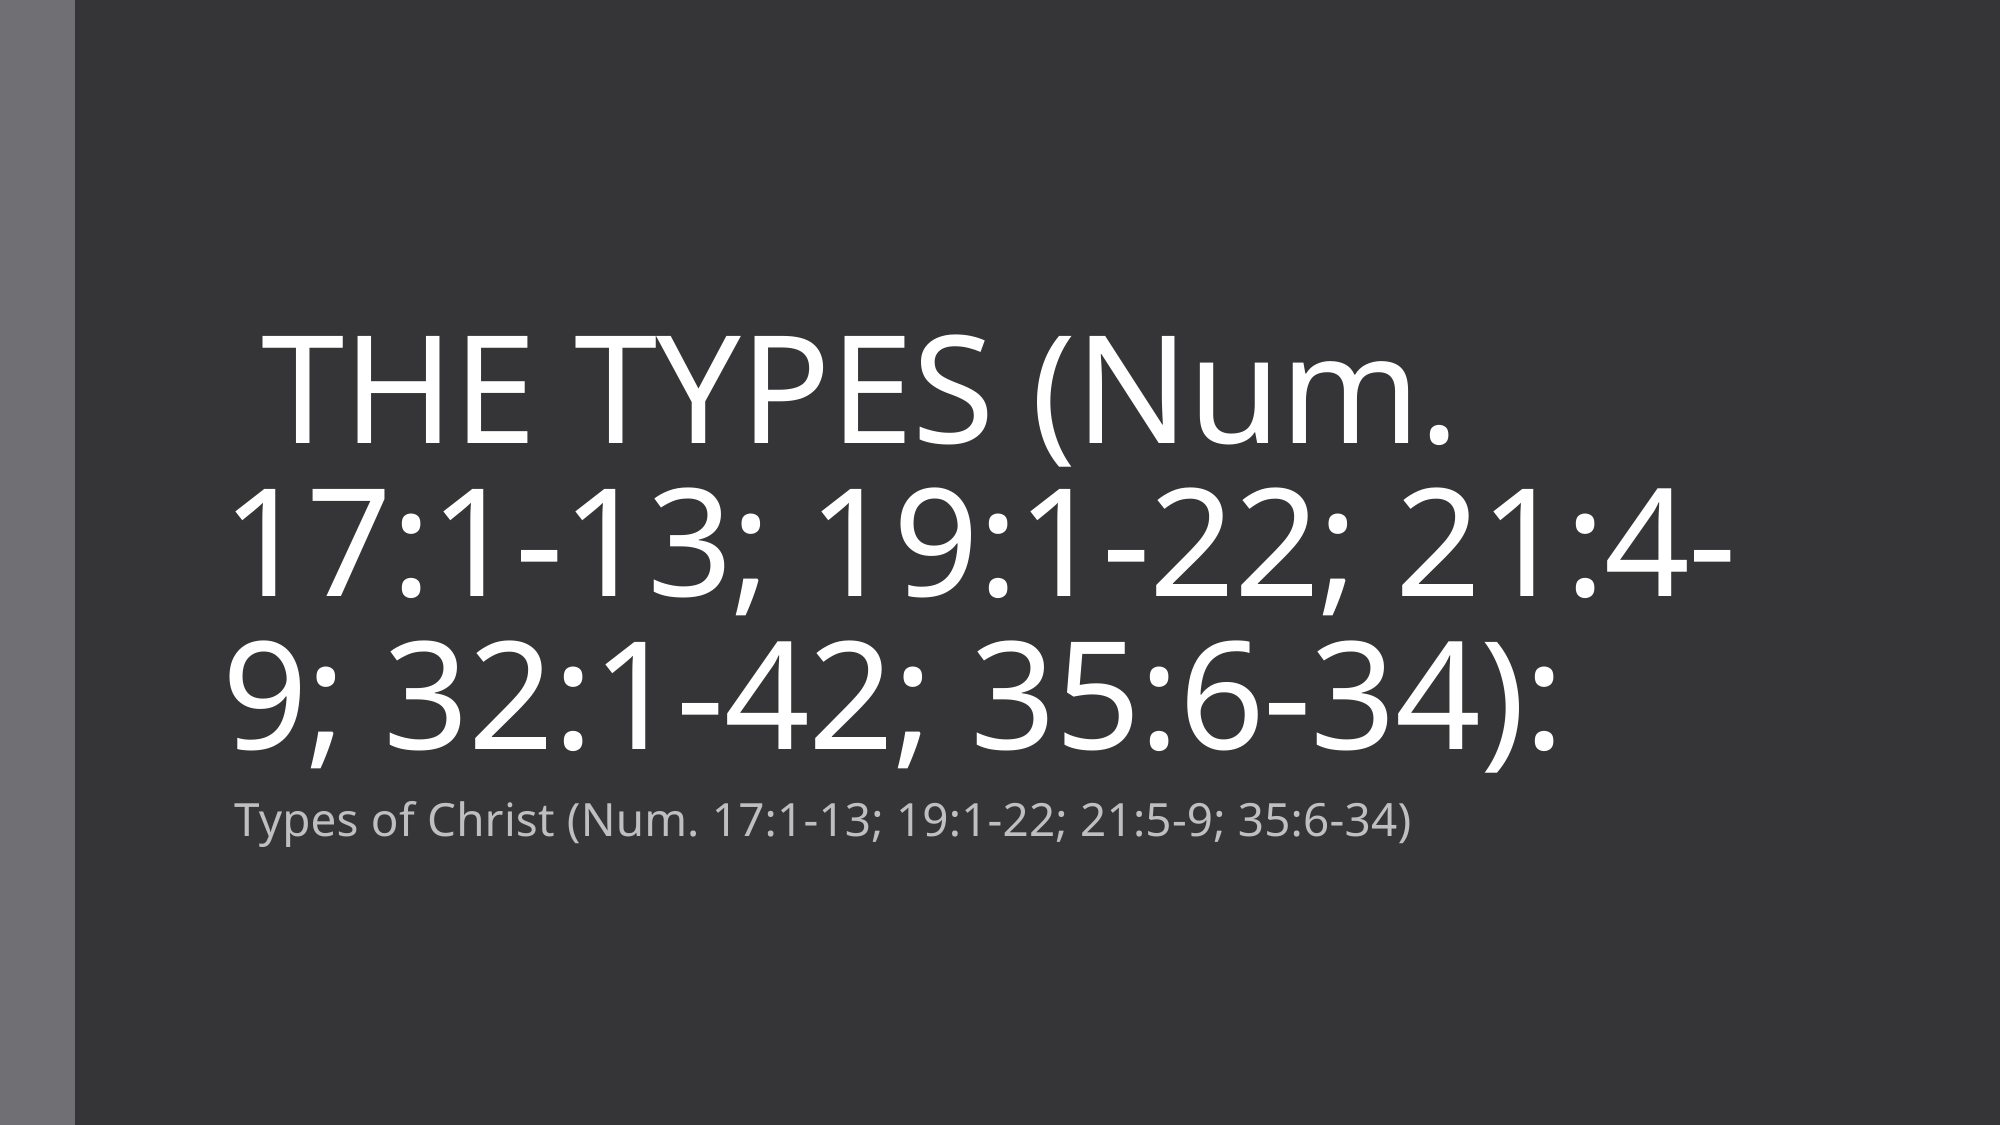

# THE TYPES (Num. 17:1-13; 19:1-22; 21:4-9; 32:1-42; 35:6-34):
 Types of Christ (Num. 17:1-13; 19:1-22; 21:5-9; 35:6-34)